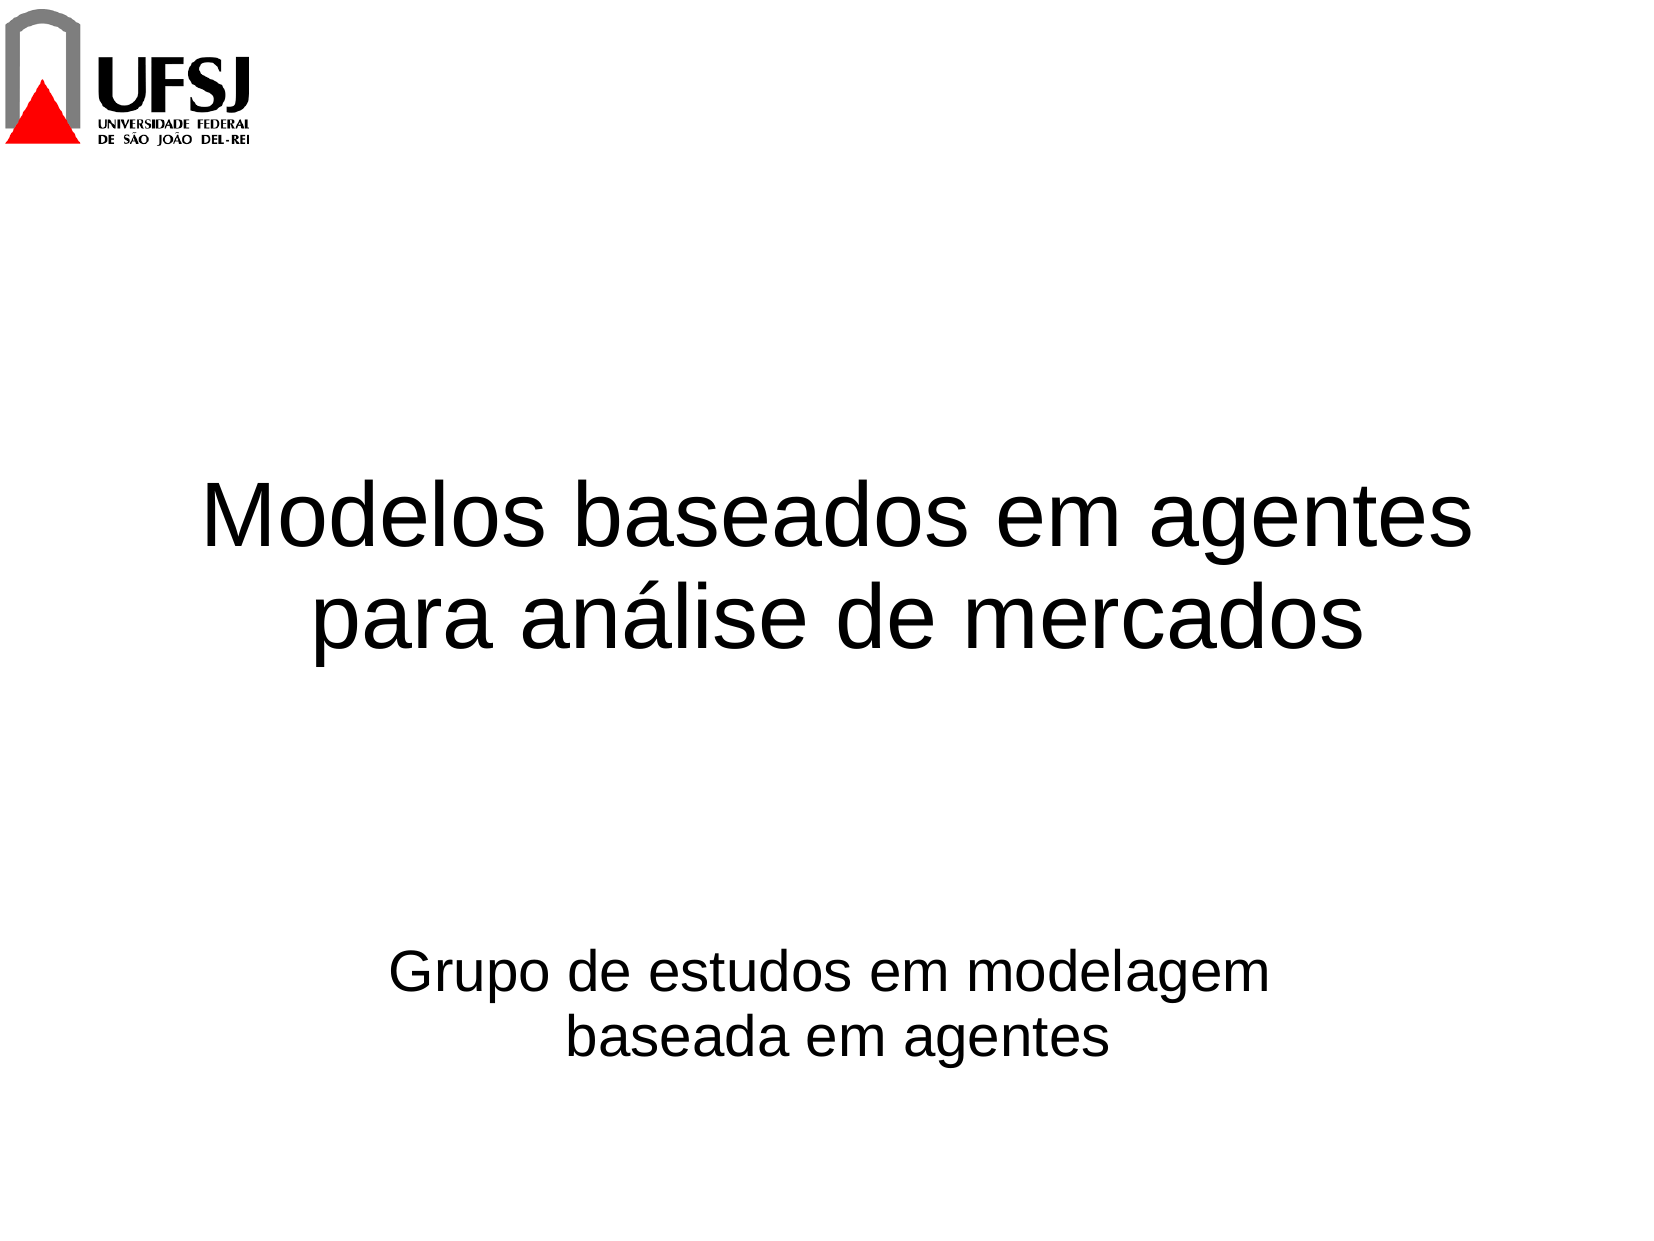

#
Modelos baseados em agentes para análise de mercados
Grupo de estudos em modelagem
baseada em agentes